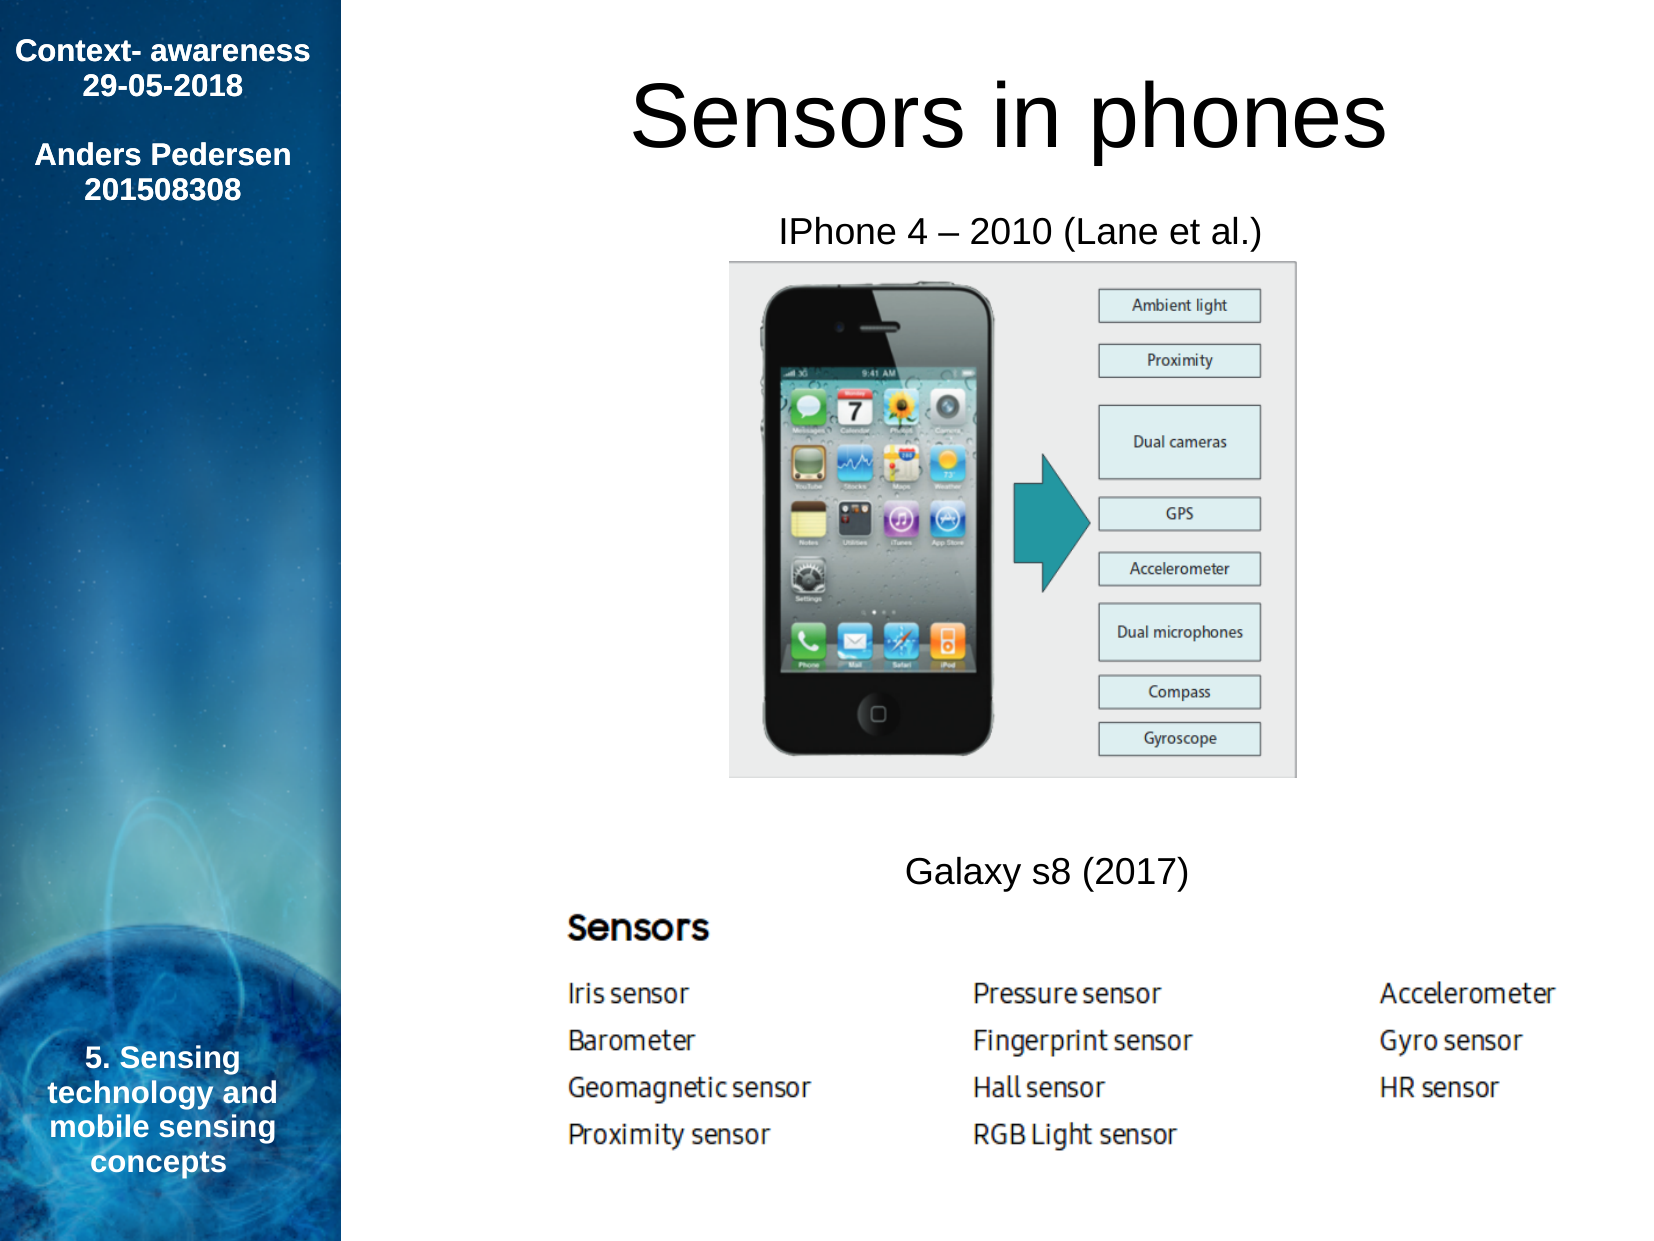

Context- awareness
29-05-2018
Anders Pedersen
201508308
Context- awareness
29-05-2018
Anders Pedersen
201508308
5. Sensing technology and mobile sensing concepts
# Agenda
Sensors in phones
IPhone 4 – 2010 (Lane et al.)
Galaxy s8 (2017)